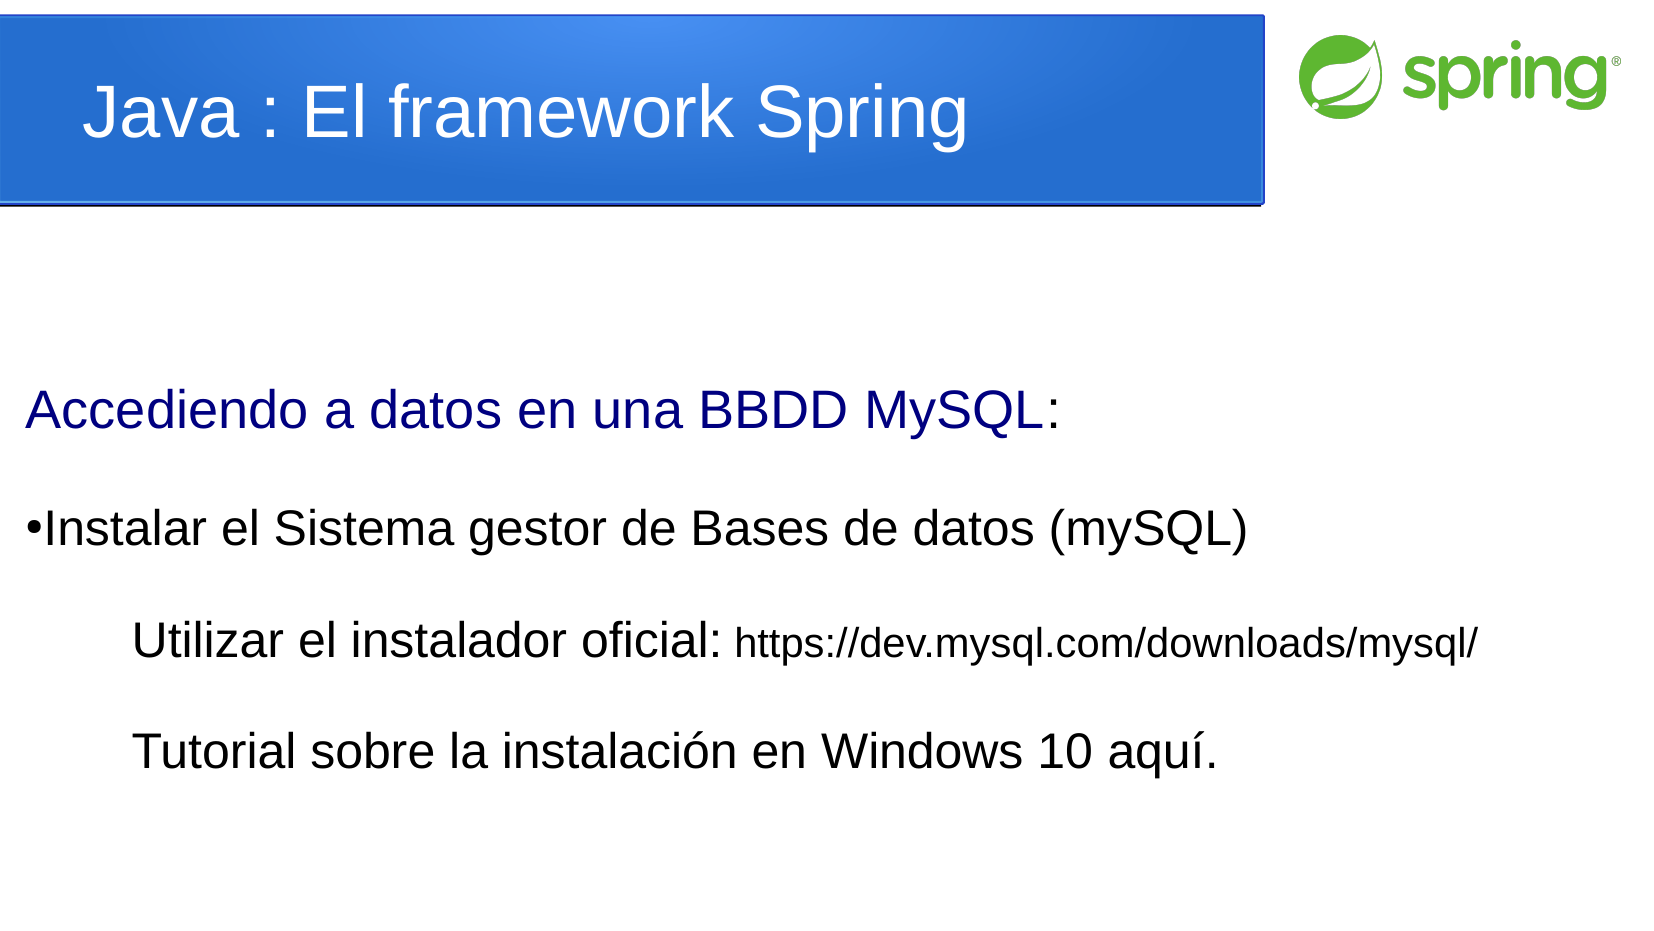

# Java : El framework Spring
Accediendo a datos en una BBDD MySQL:
Instalar el Sistema gestor de Bases de datos (mySQL)
Utilizar el instalador oficial: https://dev.mysql.com/downloads/mysql/
Tutorial sobre la instalación en Windows 10 aquí.